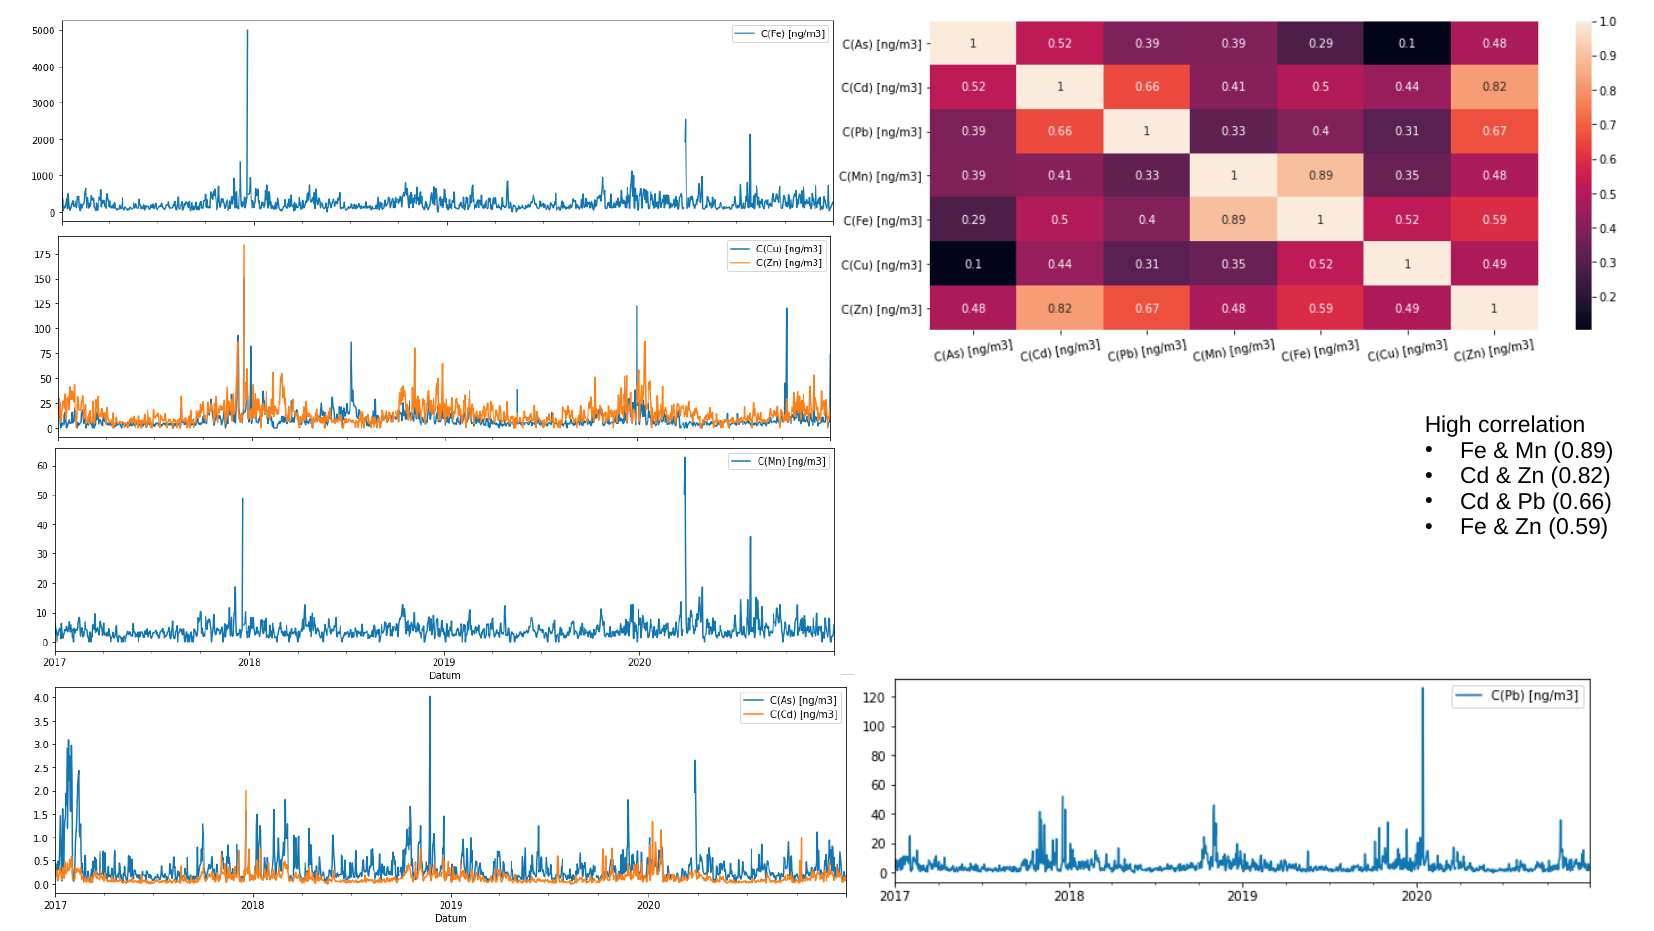

High correlation
Fe & Mn (0.89)
Cd & Zn (0.82)
Cd & Pb (0.66)
Fe & Zn (0.59)
6